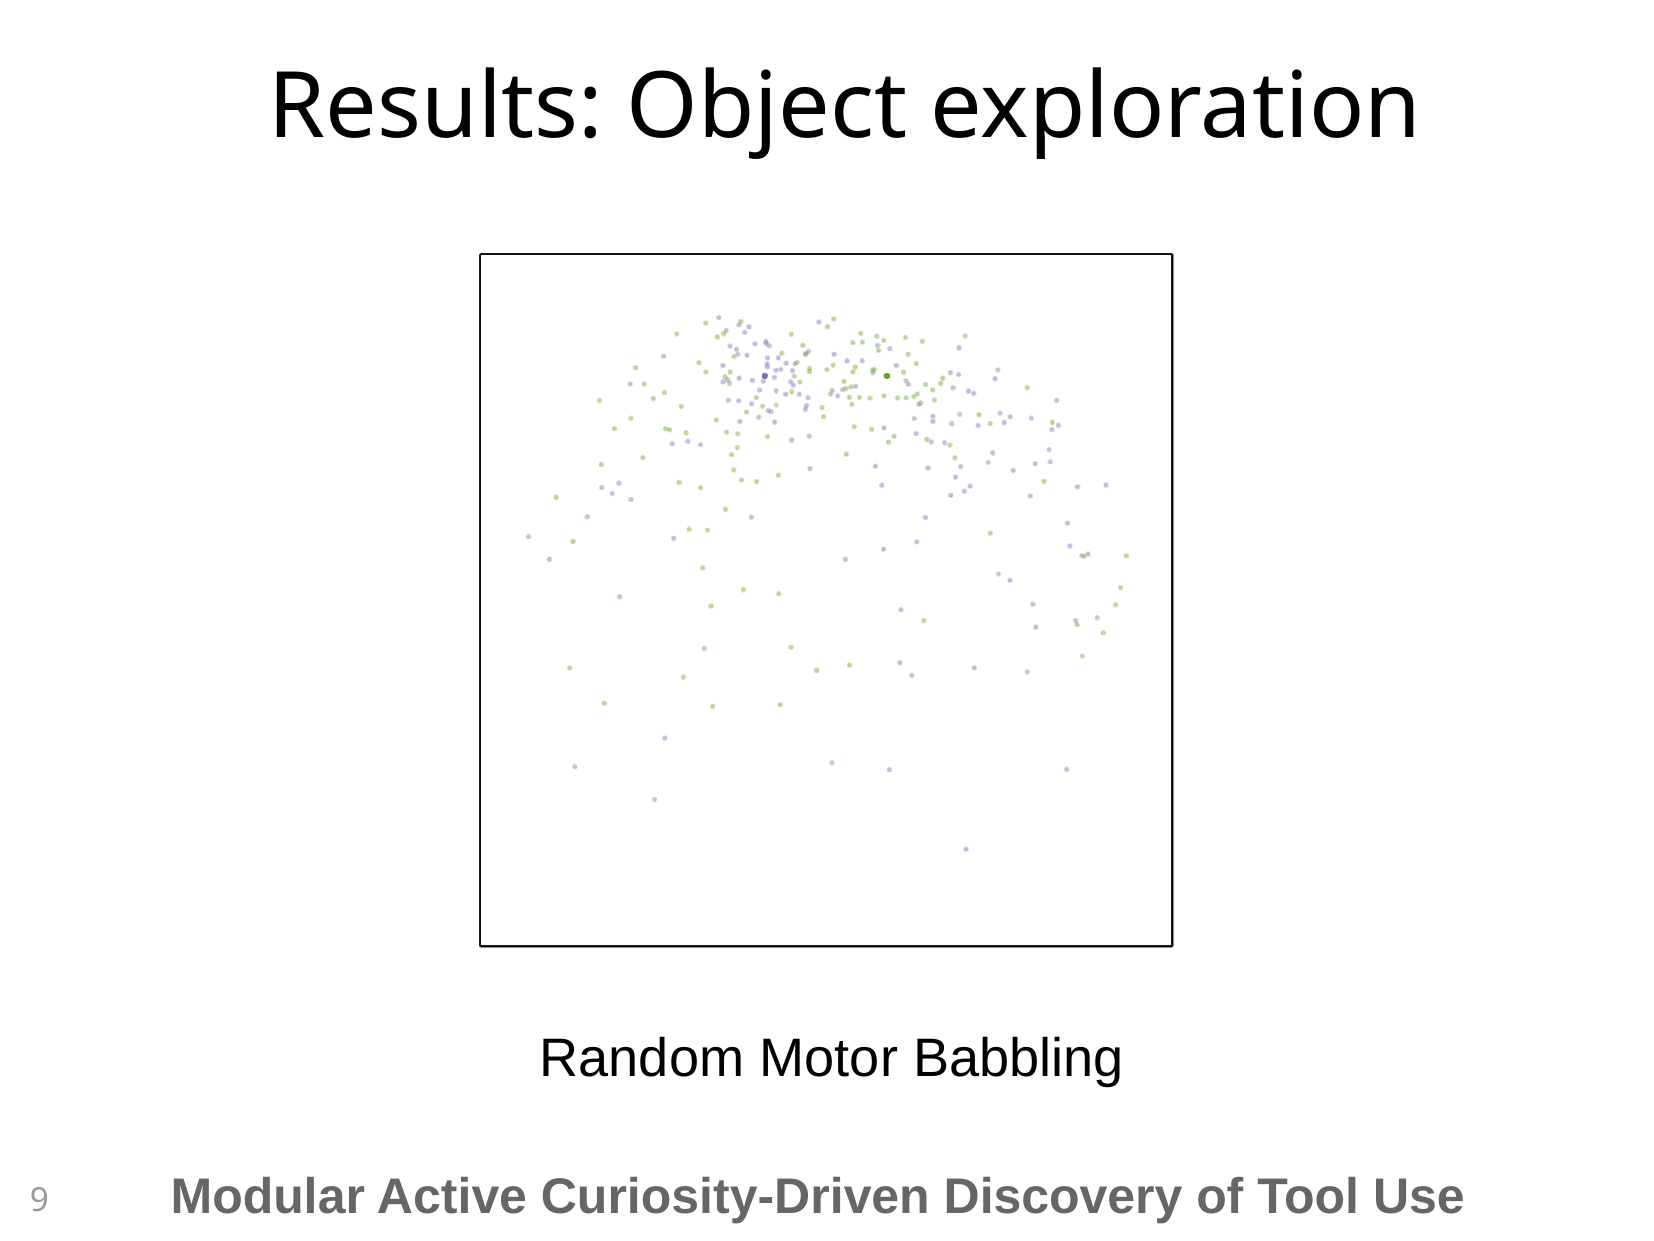

# Results: Object exploration
Random Motor Babbling
Modular Active Curiosity-Driven Discovery of Tool Use
9